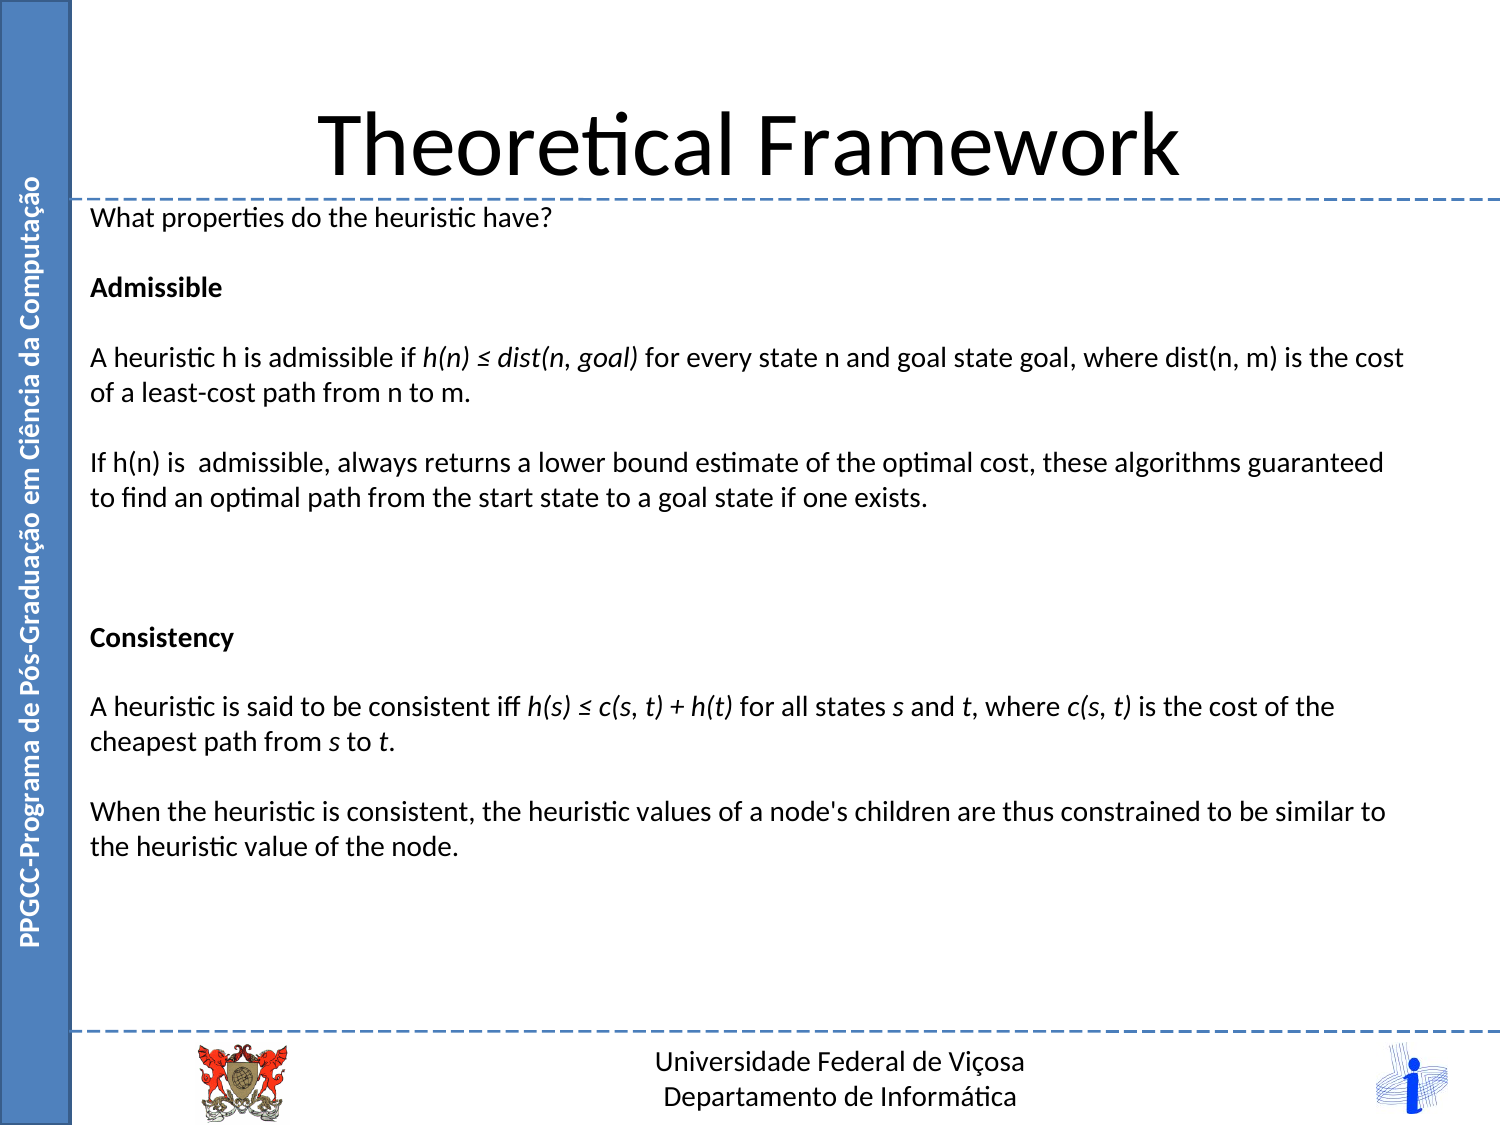

Theoretical Framework
What properties do the heuristic have?
Admissible
A heuristic h is admissible if h(n) ≤ dist(n, goal) for every state n and goal state goal, where dist(n, m) is the cost of a least-cost path from n to m.
If h(n) is admissible, always returns a lower bound estimate of the optimal cost, these algorithms guaranteed to find an optimal path from the start state to a goal state if one exists.
Consistency
A heuristic is said to be consistent iff h(s) ≤ c(s, t) + h(t) for all states s and t, where c(s, t) is the cost of the cheapest path from s to t.
When the heuristic is consistent, the heuristic values of a node's children are thus constrained to be similar to the heuristic value of the node.
PPGCC-Programa de Pós-Graduação em Ciência da Computação
Universidade Federal de Viçosa
Departamento de Informática